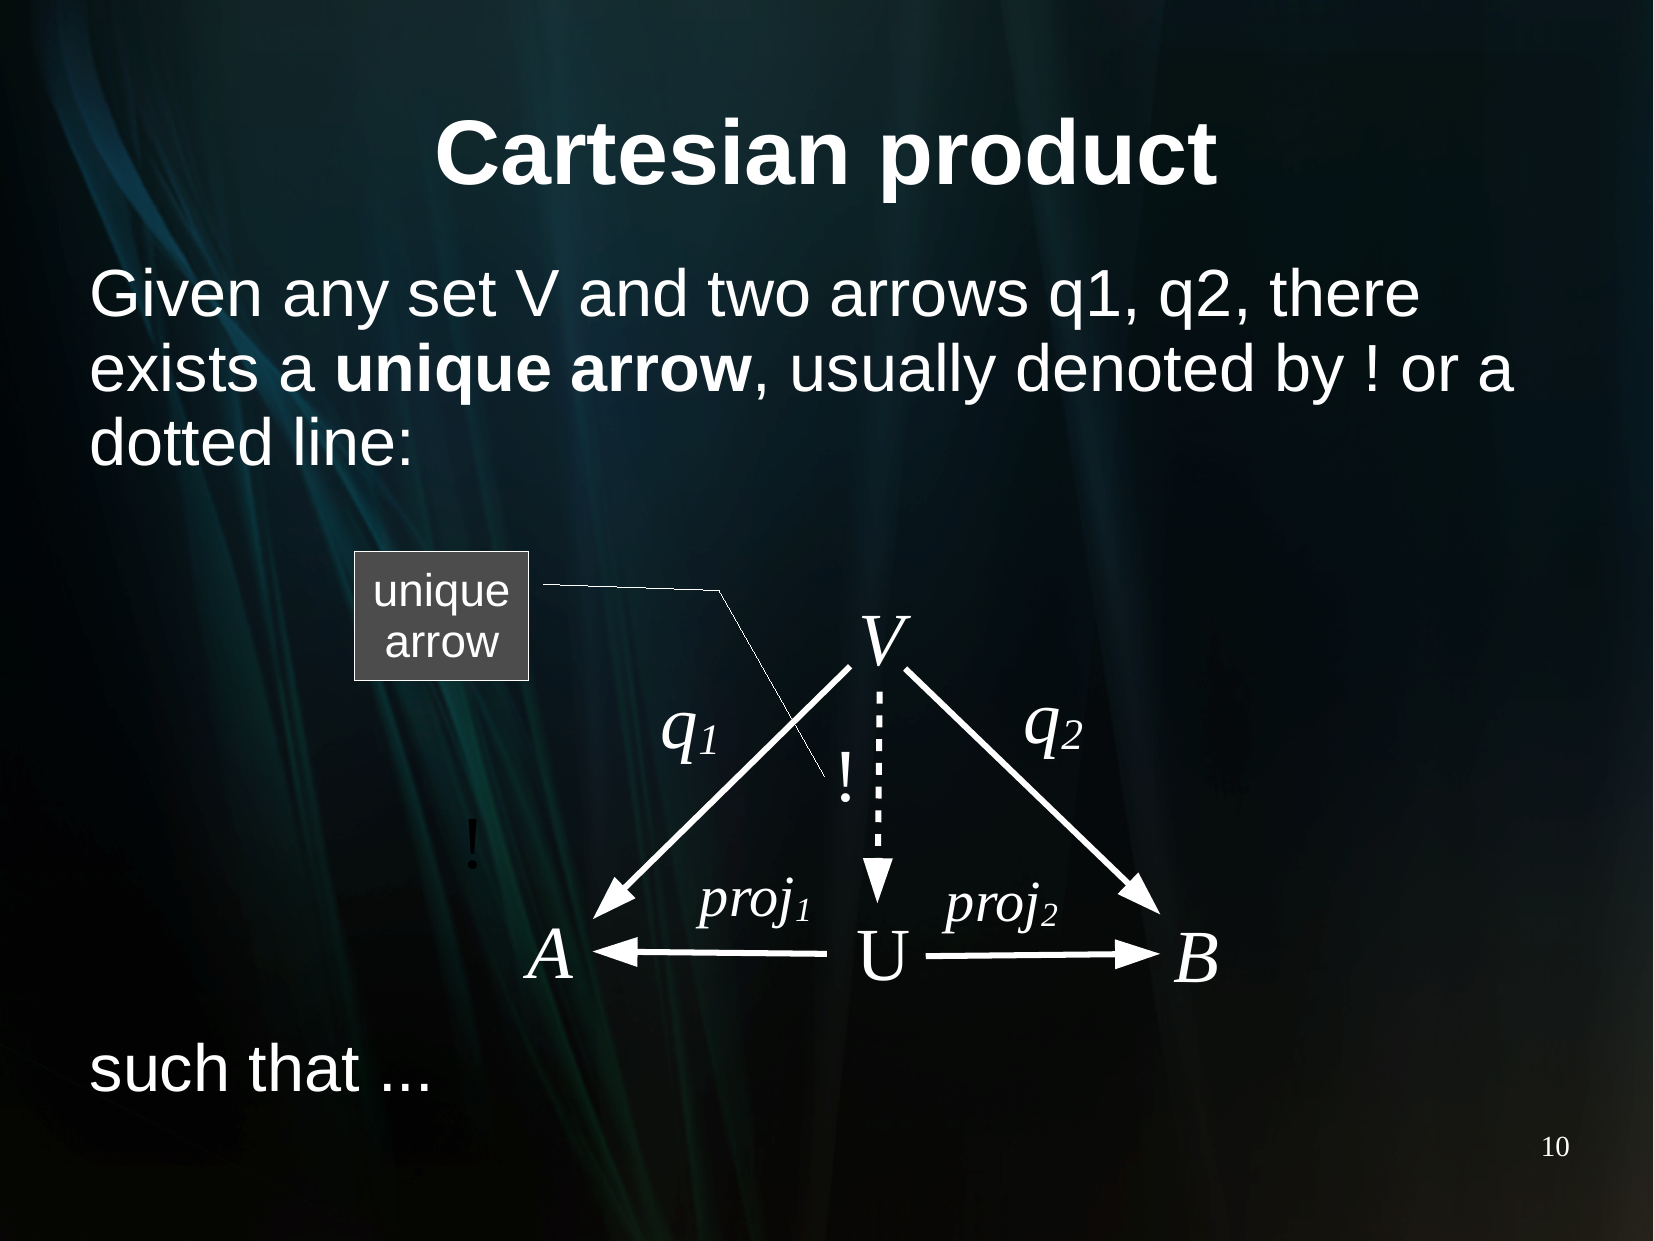

# Cartesian product
Given any set V and two arrows q1, q2, there exists a unique arrow, usually denoted by ! or a dotted line:
such that ...
unique
arrow
V
q2
q1
!
!
proj1
proj2
A
U
B
10